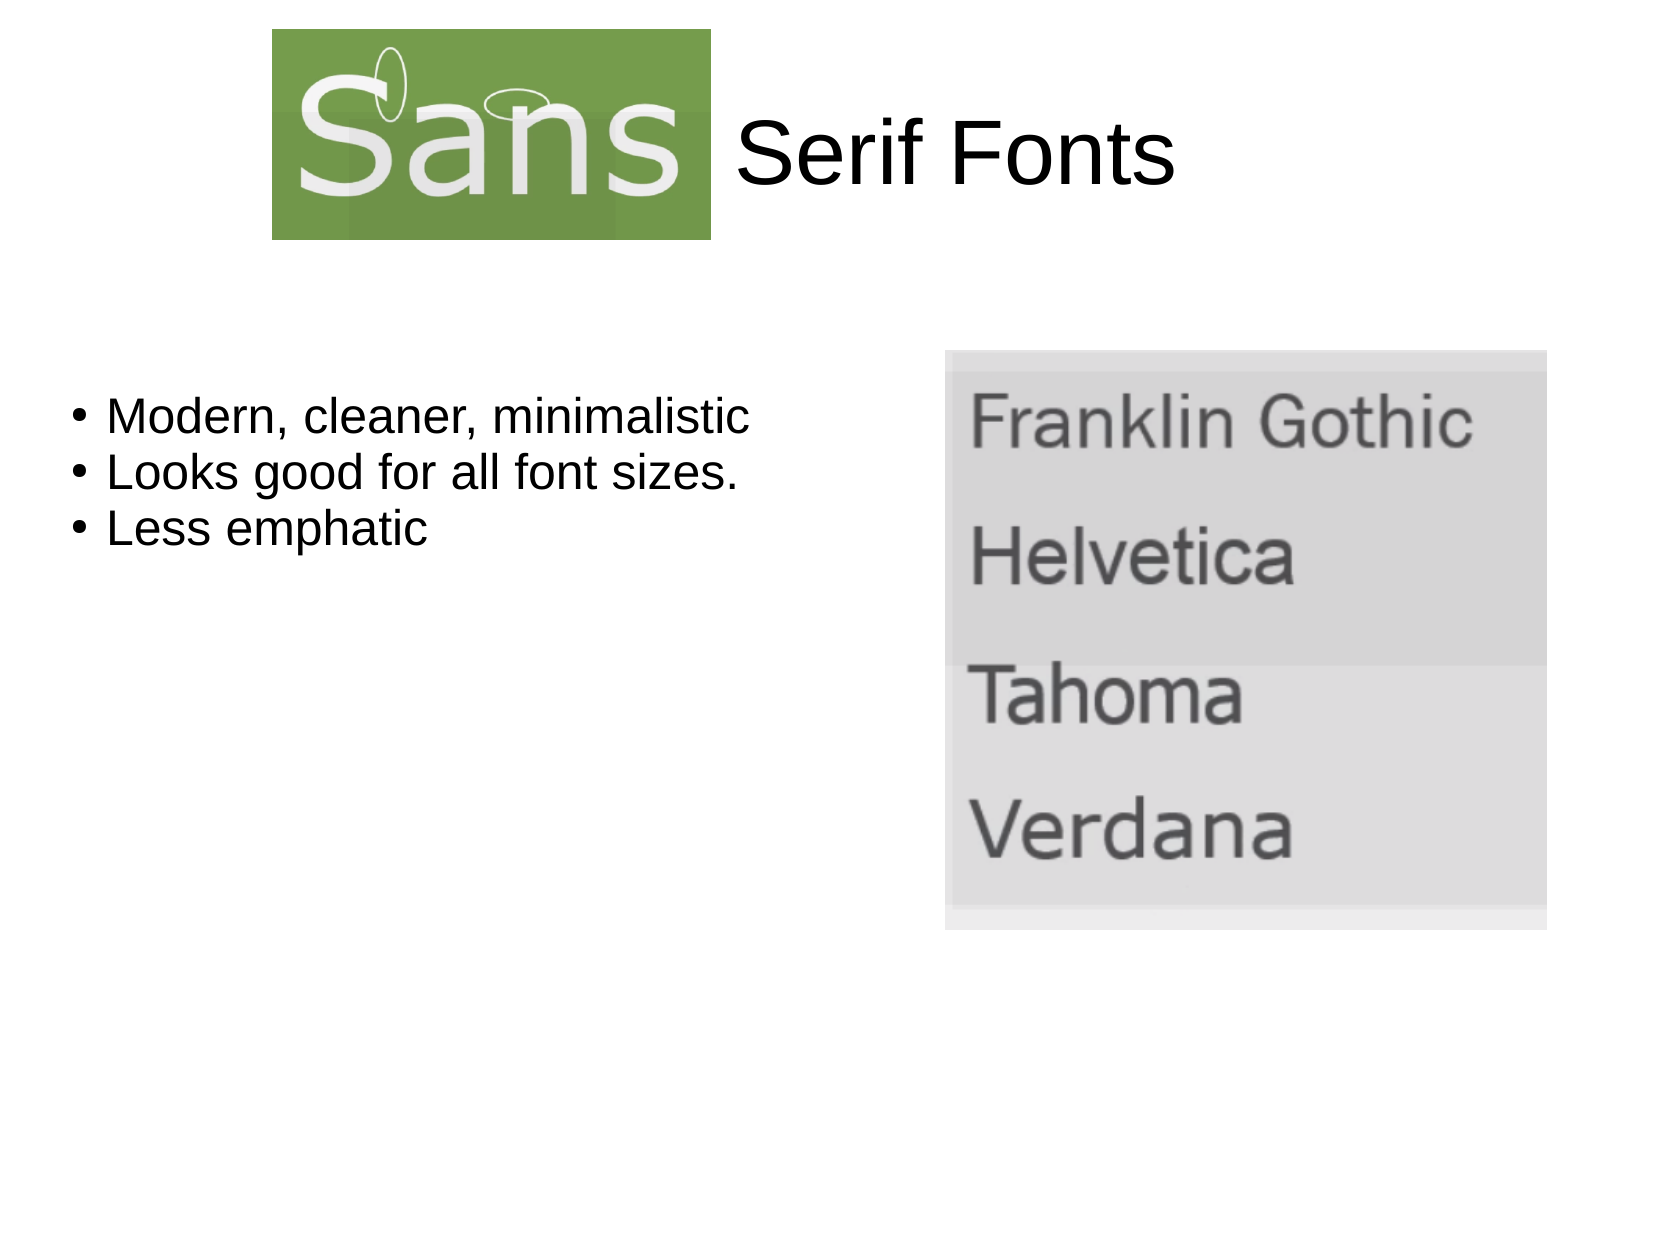

# Sans Serif Fonts
Modern, cleaner, minimalistic
Looks good for all font sizes.
Less emphatic